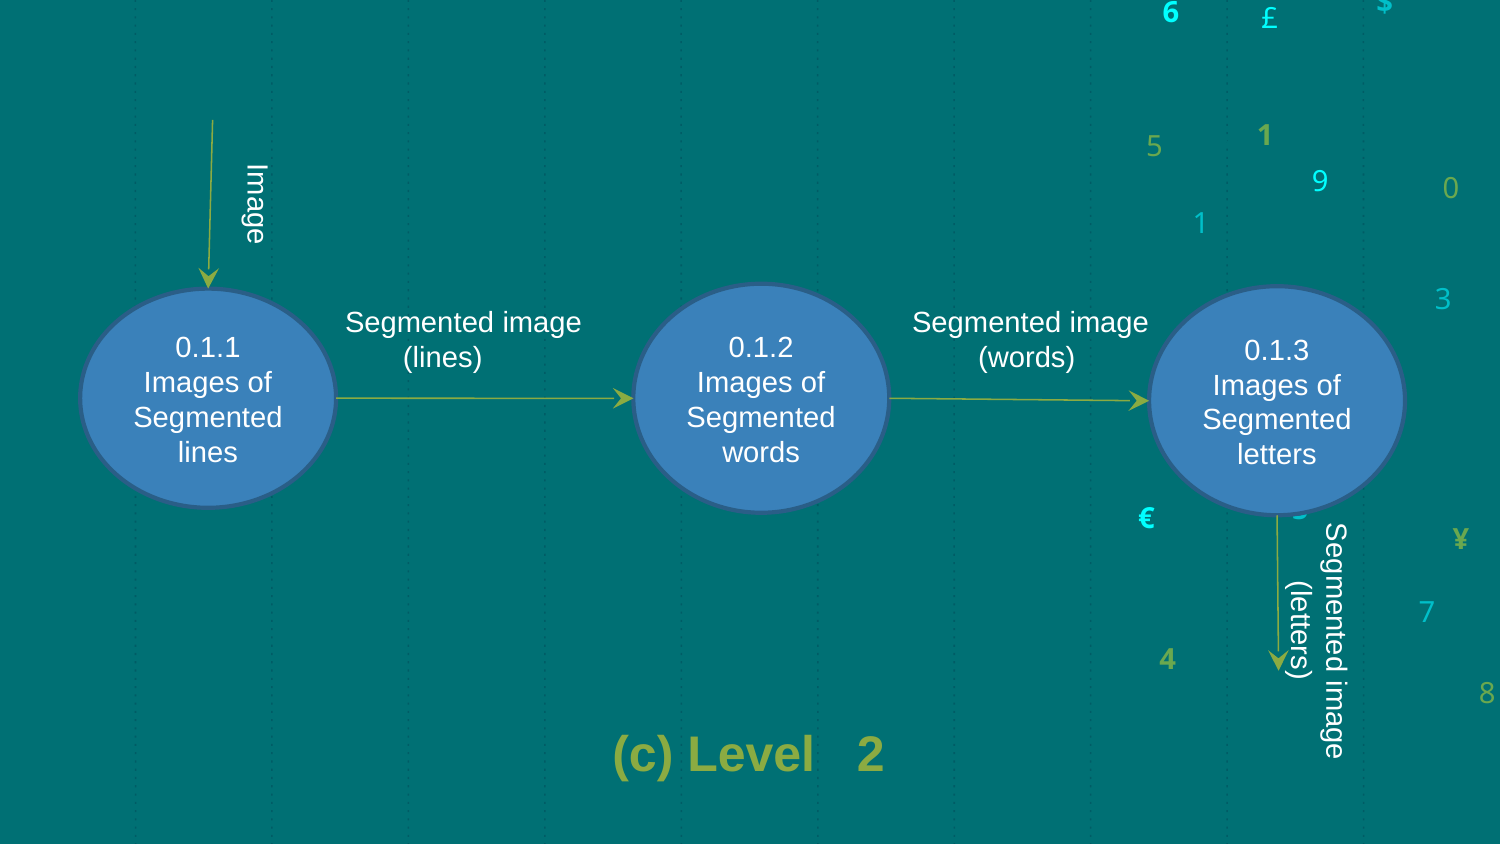

Image
0.1.2
Images of
Segmented
words
0.1.3
Images of
Segmented
letters
0.1.1
Images of
Segmented lines
Segmented image
 (lines)
Segmented image
 (words)
Segmented image
 (letters)
(c) Level 2